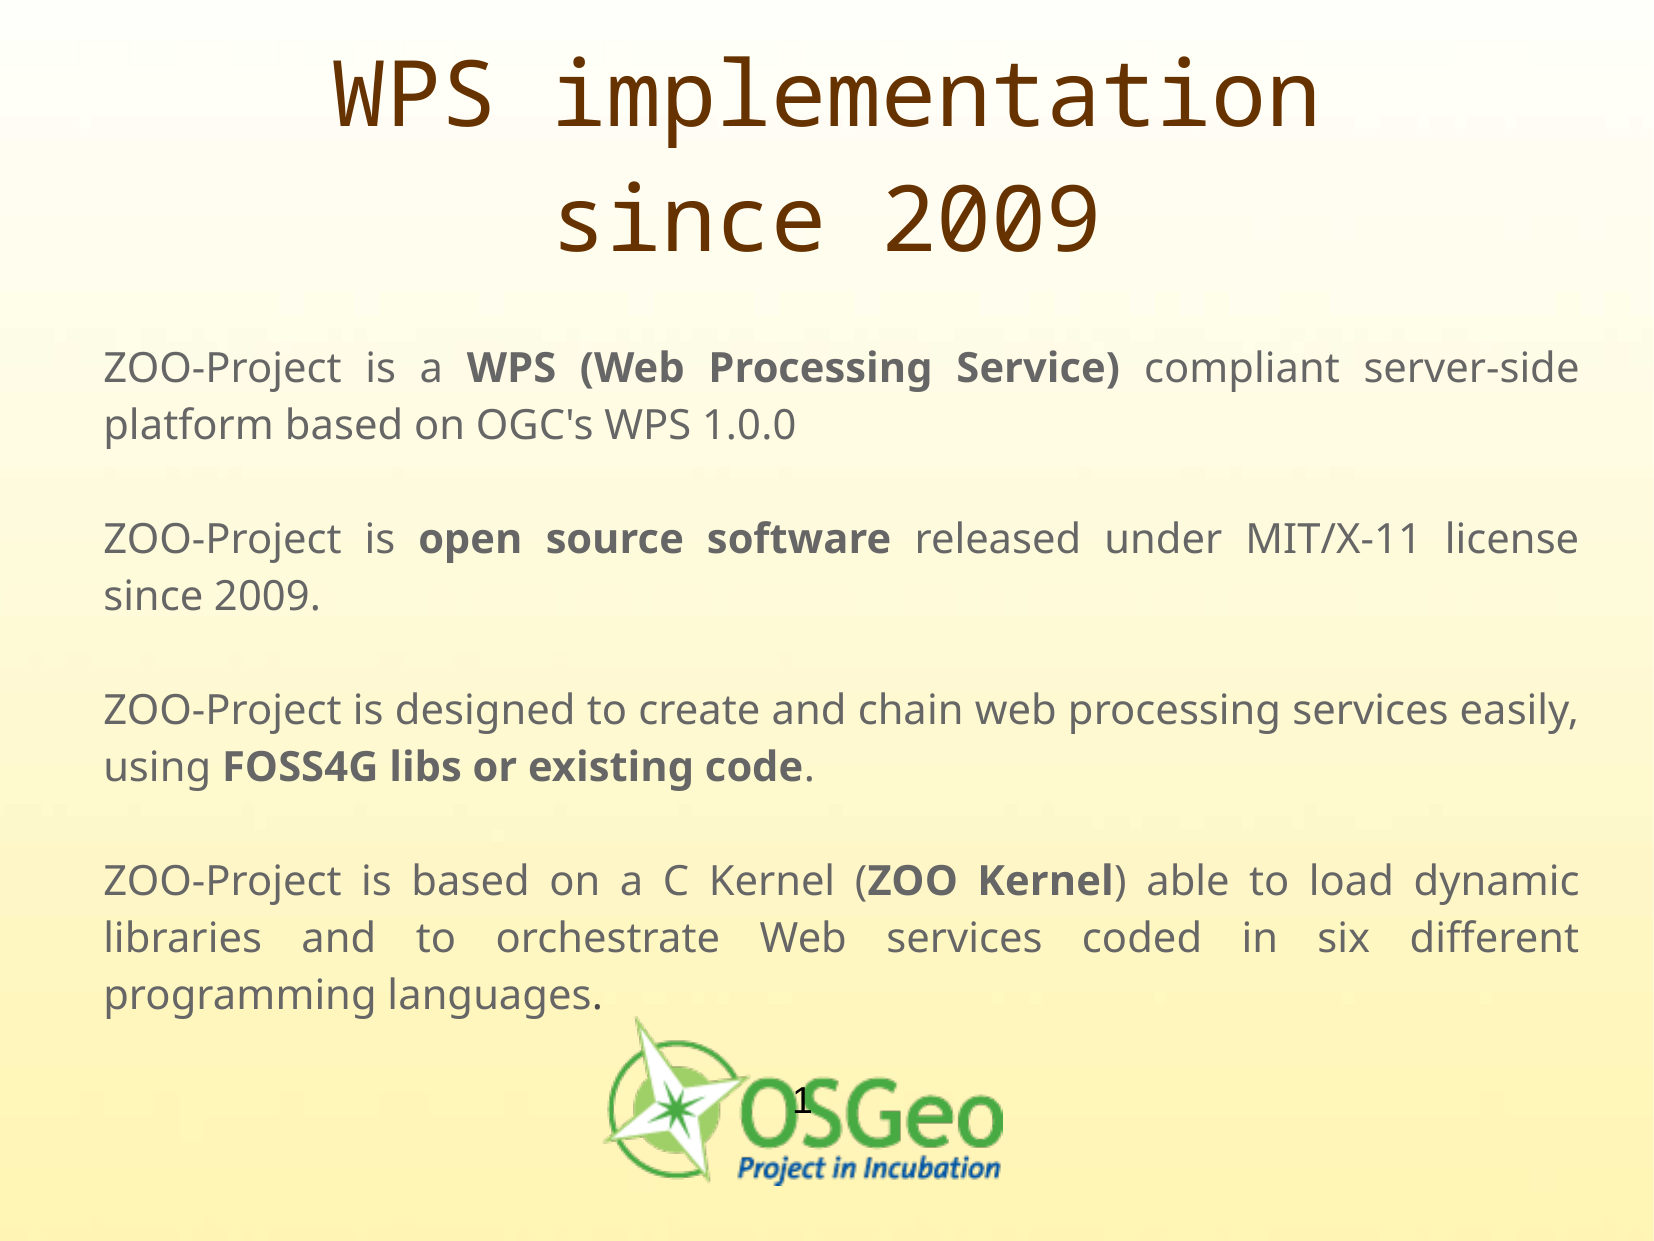

# WPS implementation since 2009
ZOO-Project is a WPS (Web Processing Service) compliant server-side platform based on OGC's WPS 1.0.0
ZOO-Project is open source software released under MIT/X-11 license since 2009.
ZOO-Project is designed to create and chain web processing services easily, using FOSS4G libs or existing code.
ZOO-Project is based on a C Kernel (ZOO Kernel) able to load dynamic libraries and to orchestrate Web services coded in six different programming languages.
1